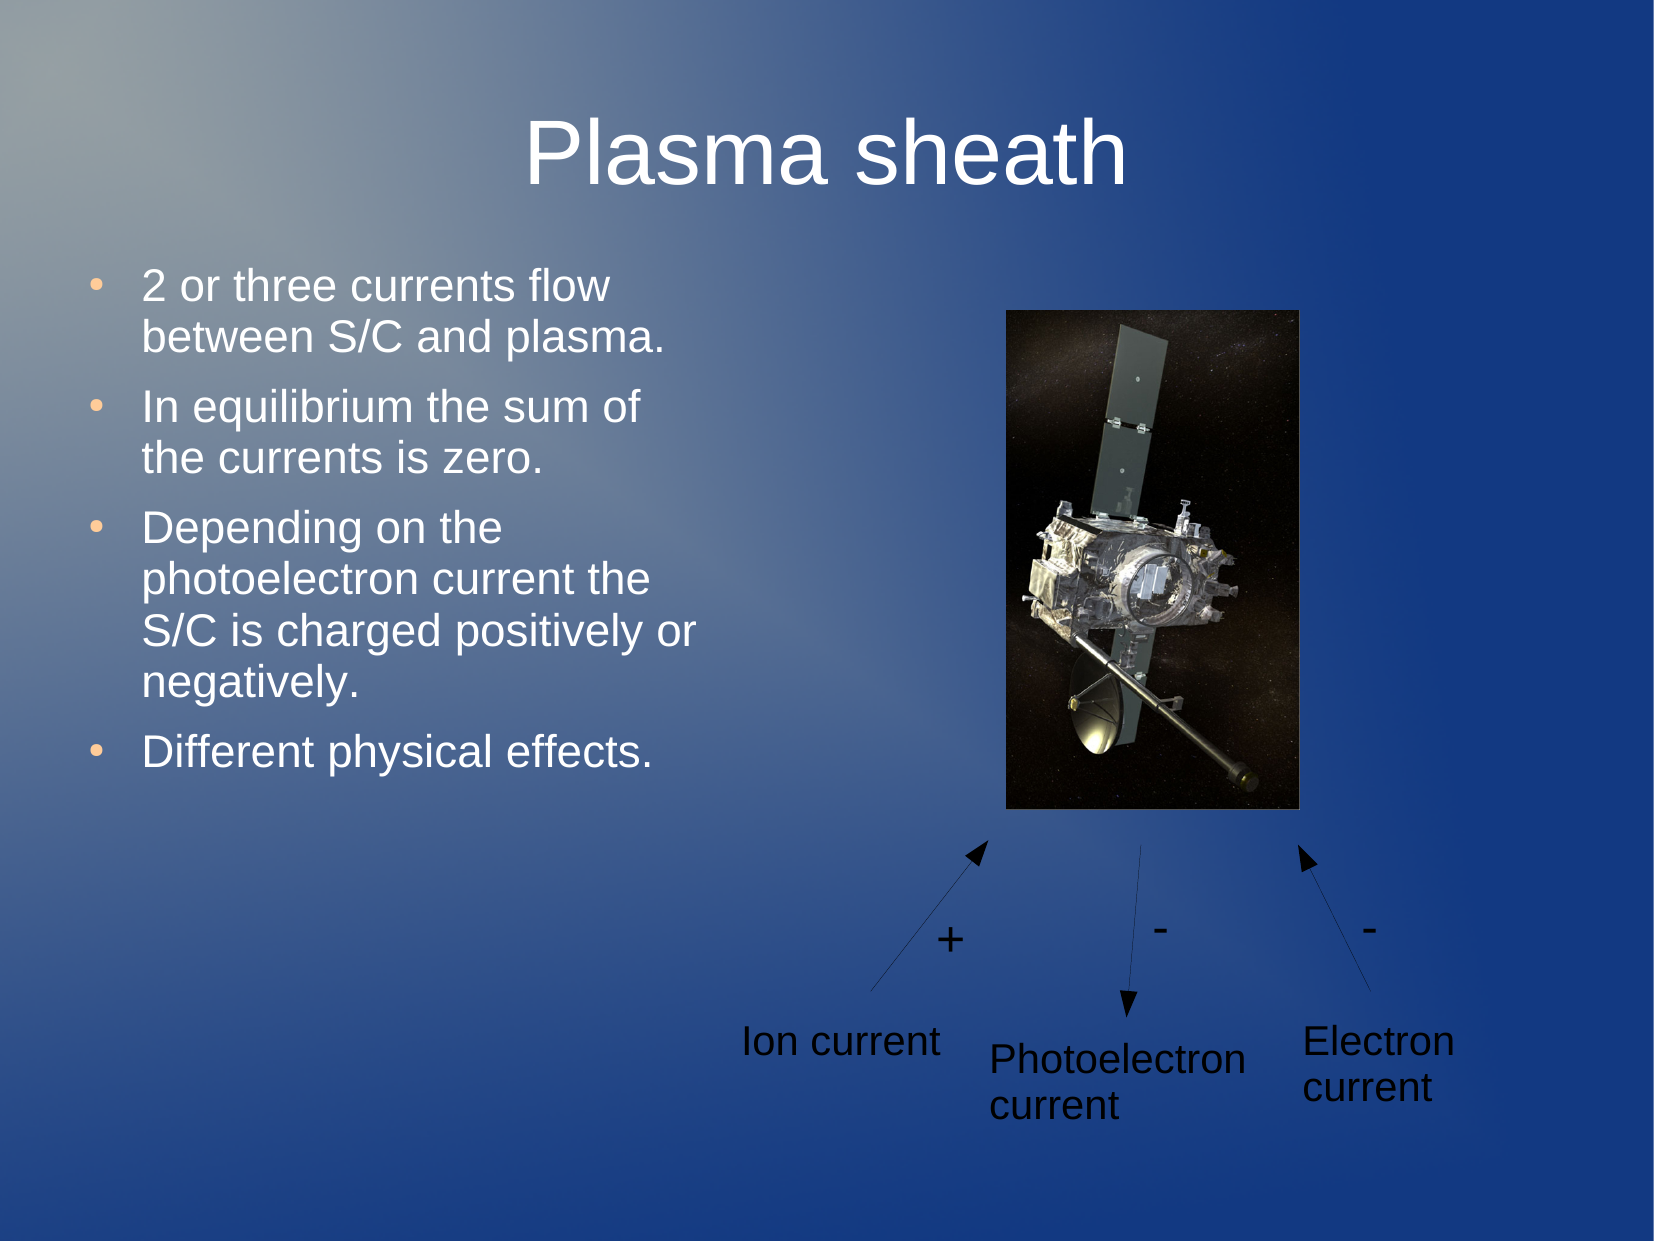

# Plasma sheath
2 or three currents flow between S/C and plasma.
In equilibrium the sum of the currents is zero.
Depending on the photoelectron current the S/C is charged positively or negatively.
Different physical effects.
-
-
+
Ion current
Electron
current
Photoelectron
current